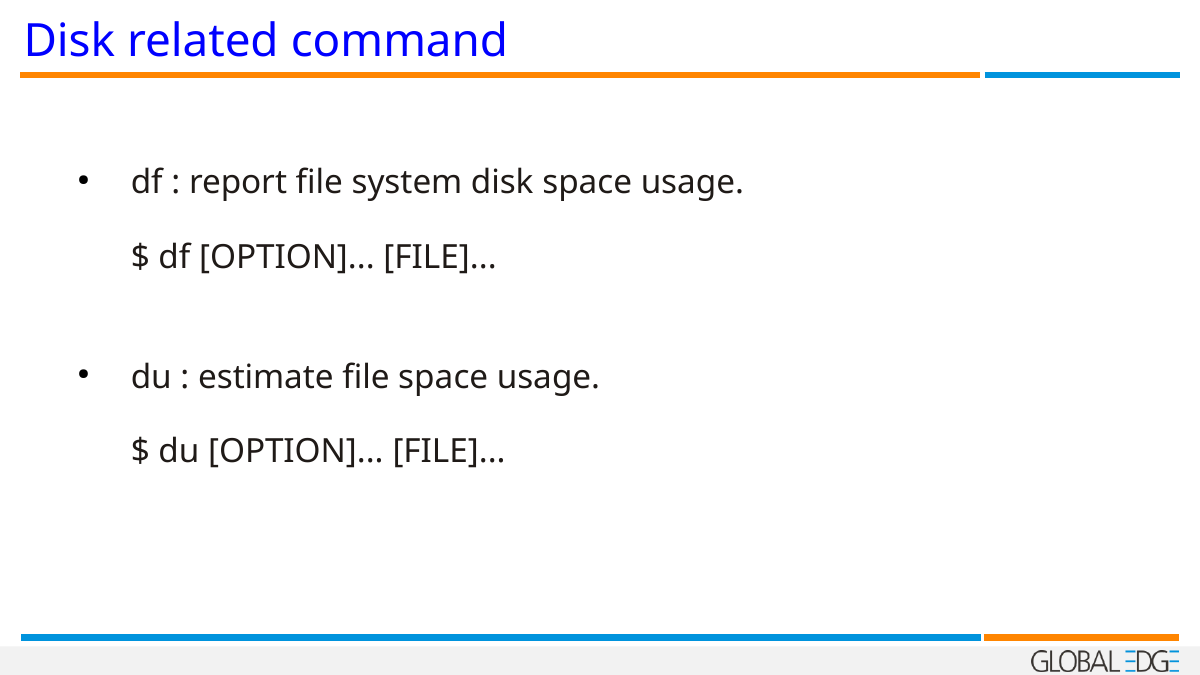

# Disk related command
df : report file system disk space usage.
$ df [OPTION]... [FILE]...
du : estimate file space usage.
$ du [OPTION]... [FILE]...